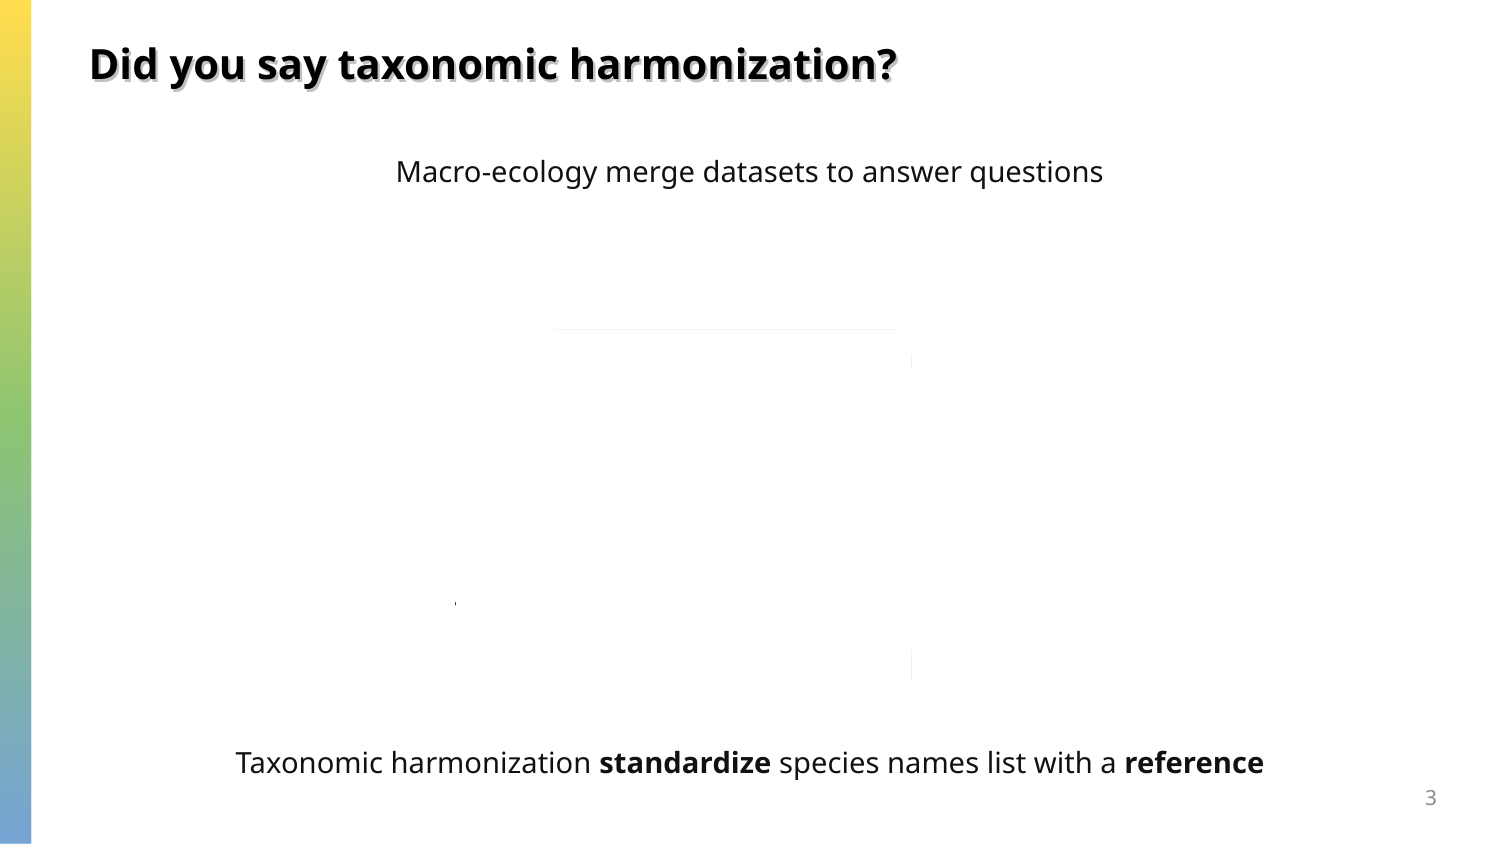

# Did you say taxonomic harmonization?
Macro-ecology merge datasets to answer questions
Taxonomic harmonization standardize species names list with a reference